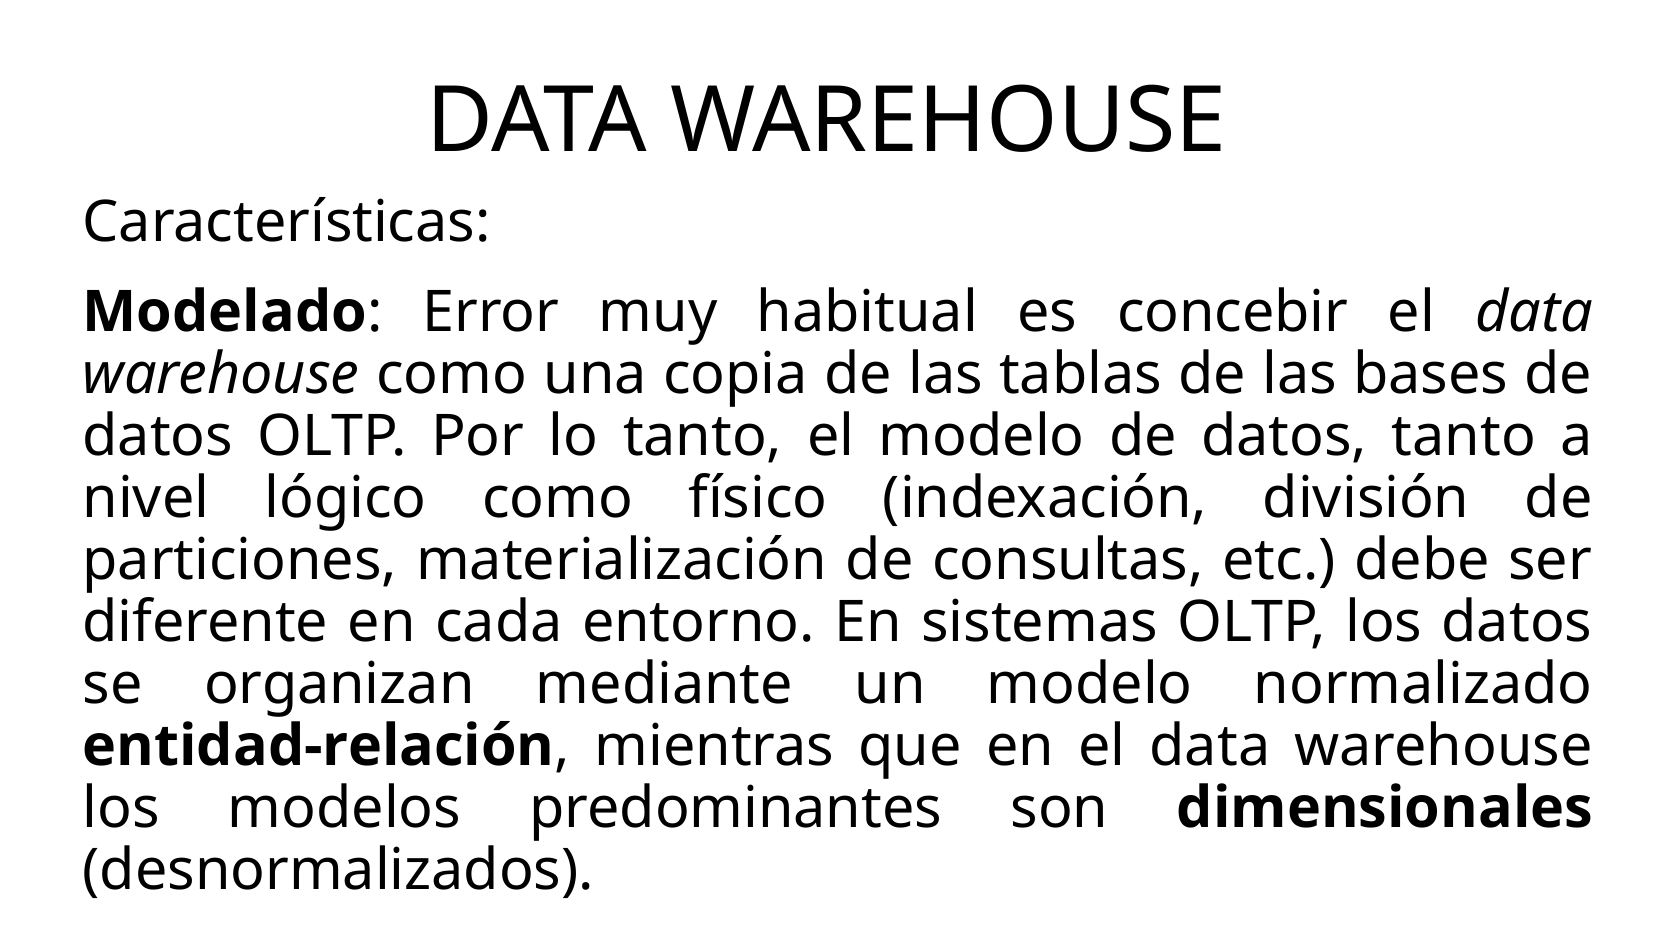

# DATA WAREHOUSE
Características:
Modelado: Error muy habitual es concebir el data warehouse como una copia de las tablas de las bases de datos OLTP. Por lo tanto, el modelo de datos, tanto a nivel lógico como físico (indexación, división de particiones, materialización de consultas, etc.) debe ser diferente en cada entorno. En sistemas OLTP, los datos se organizan mediante un modelo normalizado entidad-relación, mientras que en el data warehouse los modelos predominantes son dimensionales (desnormalizados).